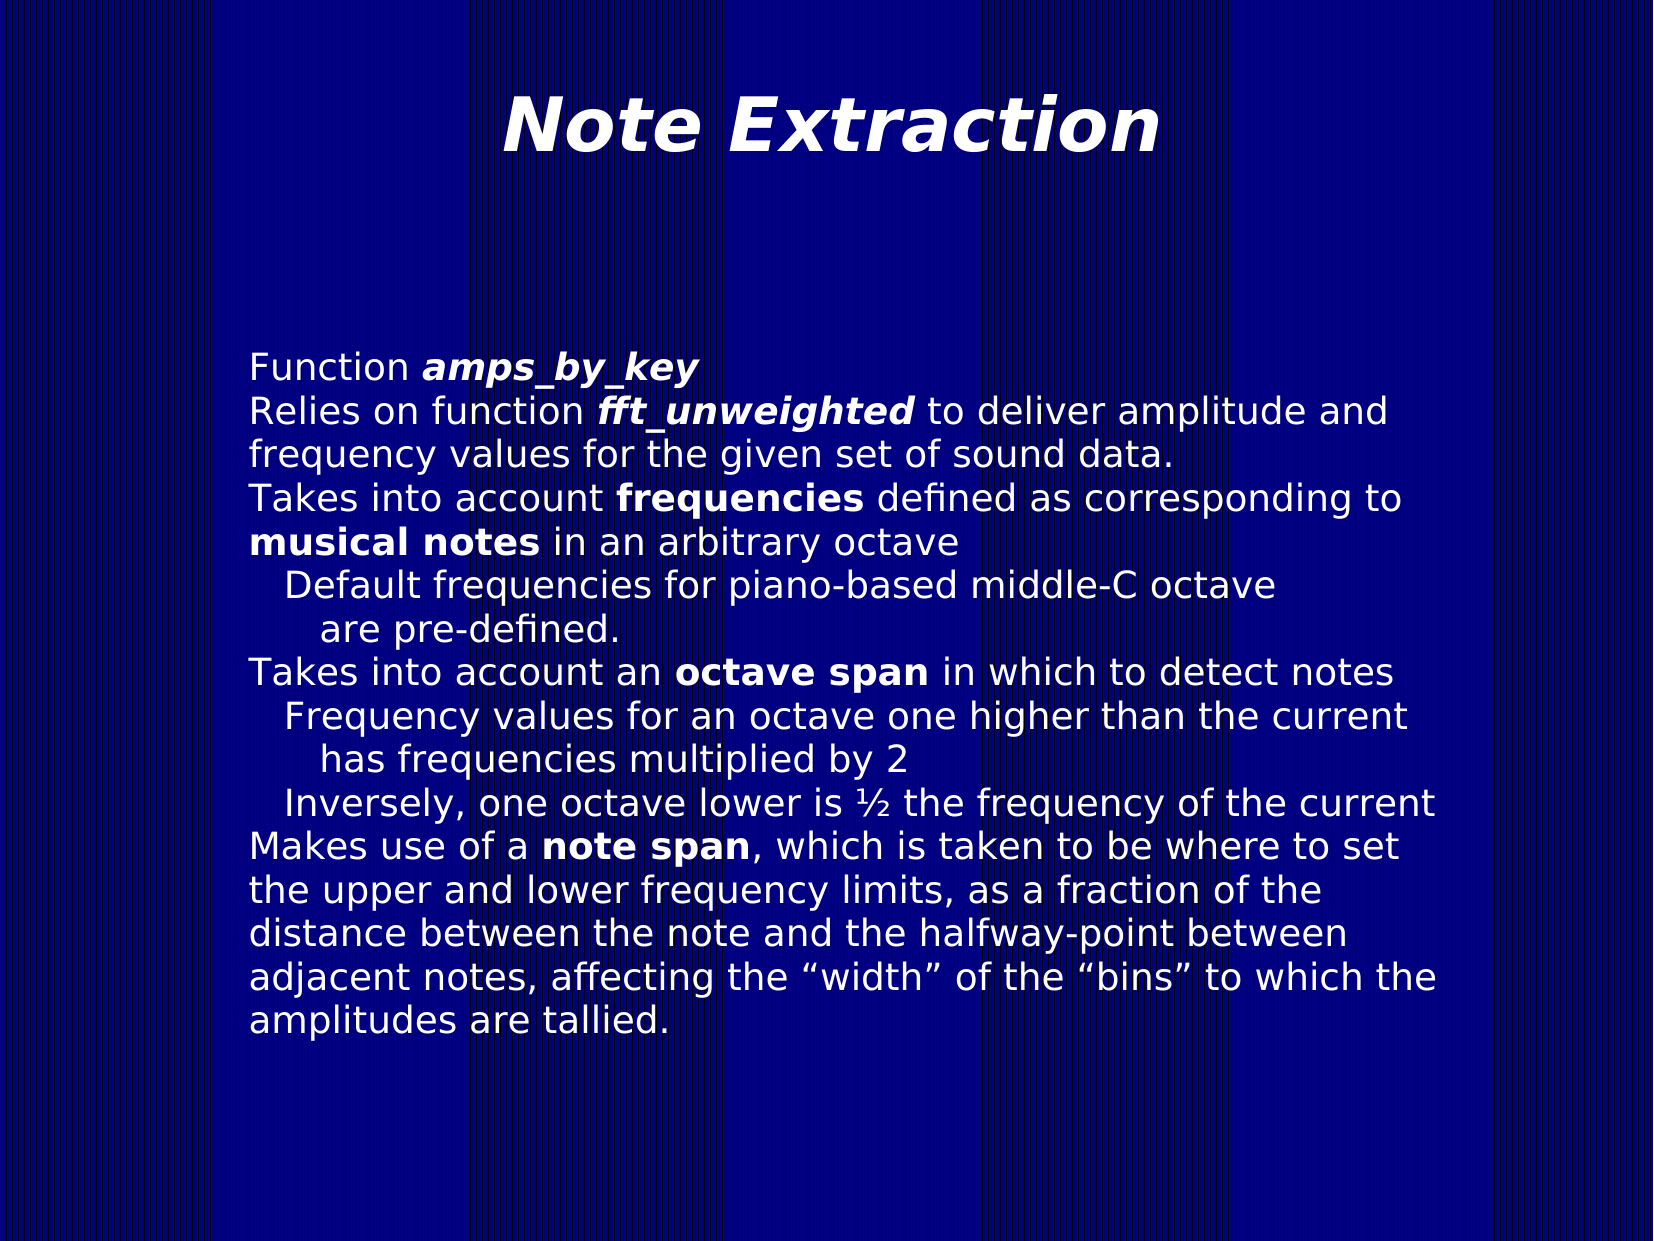

Note Extraction
Function amps_by_key
Relies on function fft_unweighted to deliver amplitude and
frequency values for the given set of sound data.
Takes into account frequencies defined as corresponding to
musical notes in an arbitrary octave
Default frequencies for piano-based middle-C octave
are pre-defined.
Takes into account an octave span in which to detect notes
Frequency values for an octave one higher than the current
has frequencies multiplied by 2
Inversely, one octave lower is ½ the frequency of the current
Makes use of a note span, which is taken to be where to set
the upper and lower frequency limits, as a fraction of the
distance between the note and the halfway-point between
adjacent notes, affecting the “width” of the “bins” to which the
amplitudes are tallied.